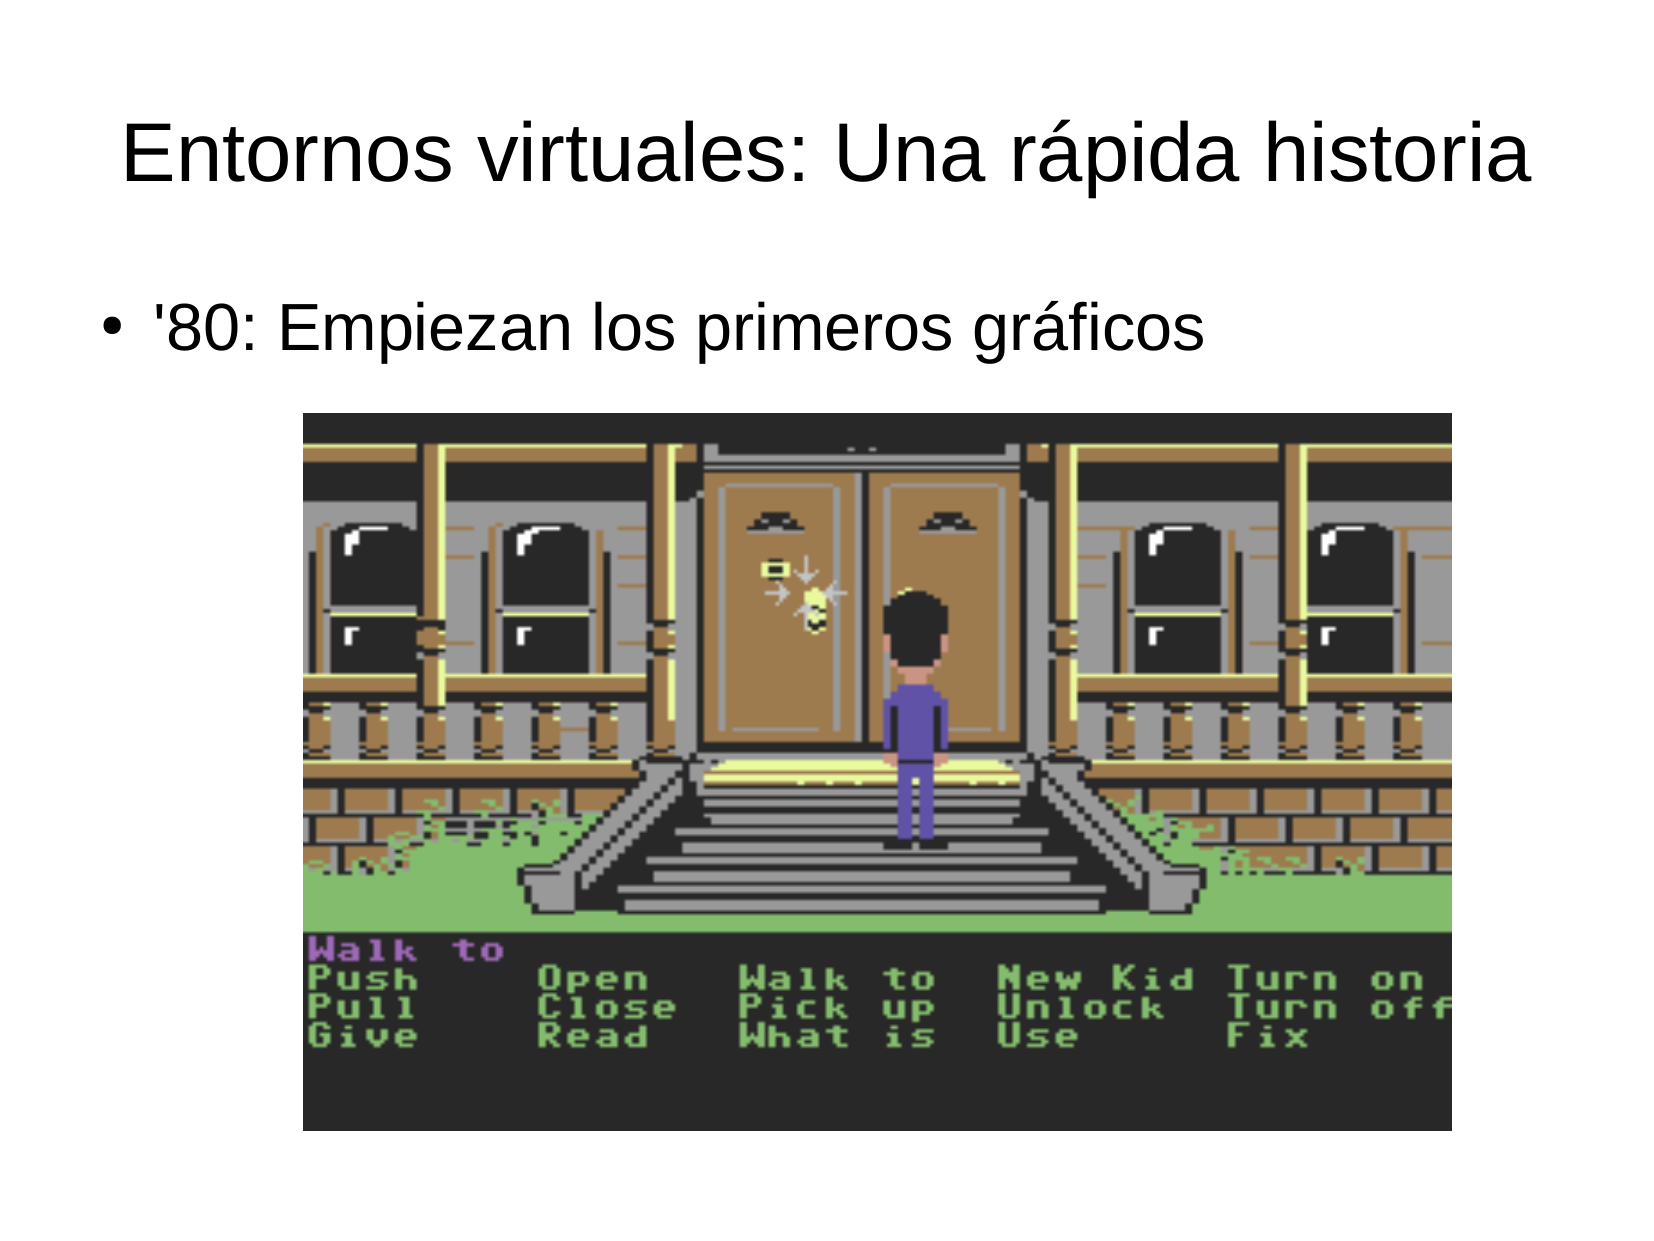

# Entornos virtuales: Una rápida historia
'80: Empiezan los primeros gráficos